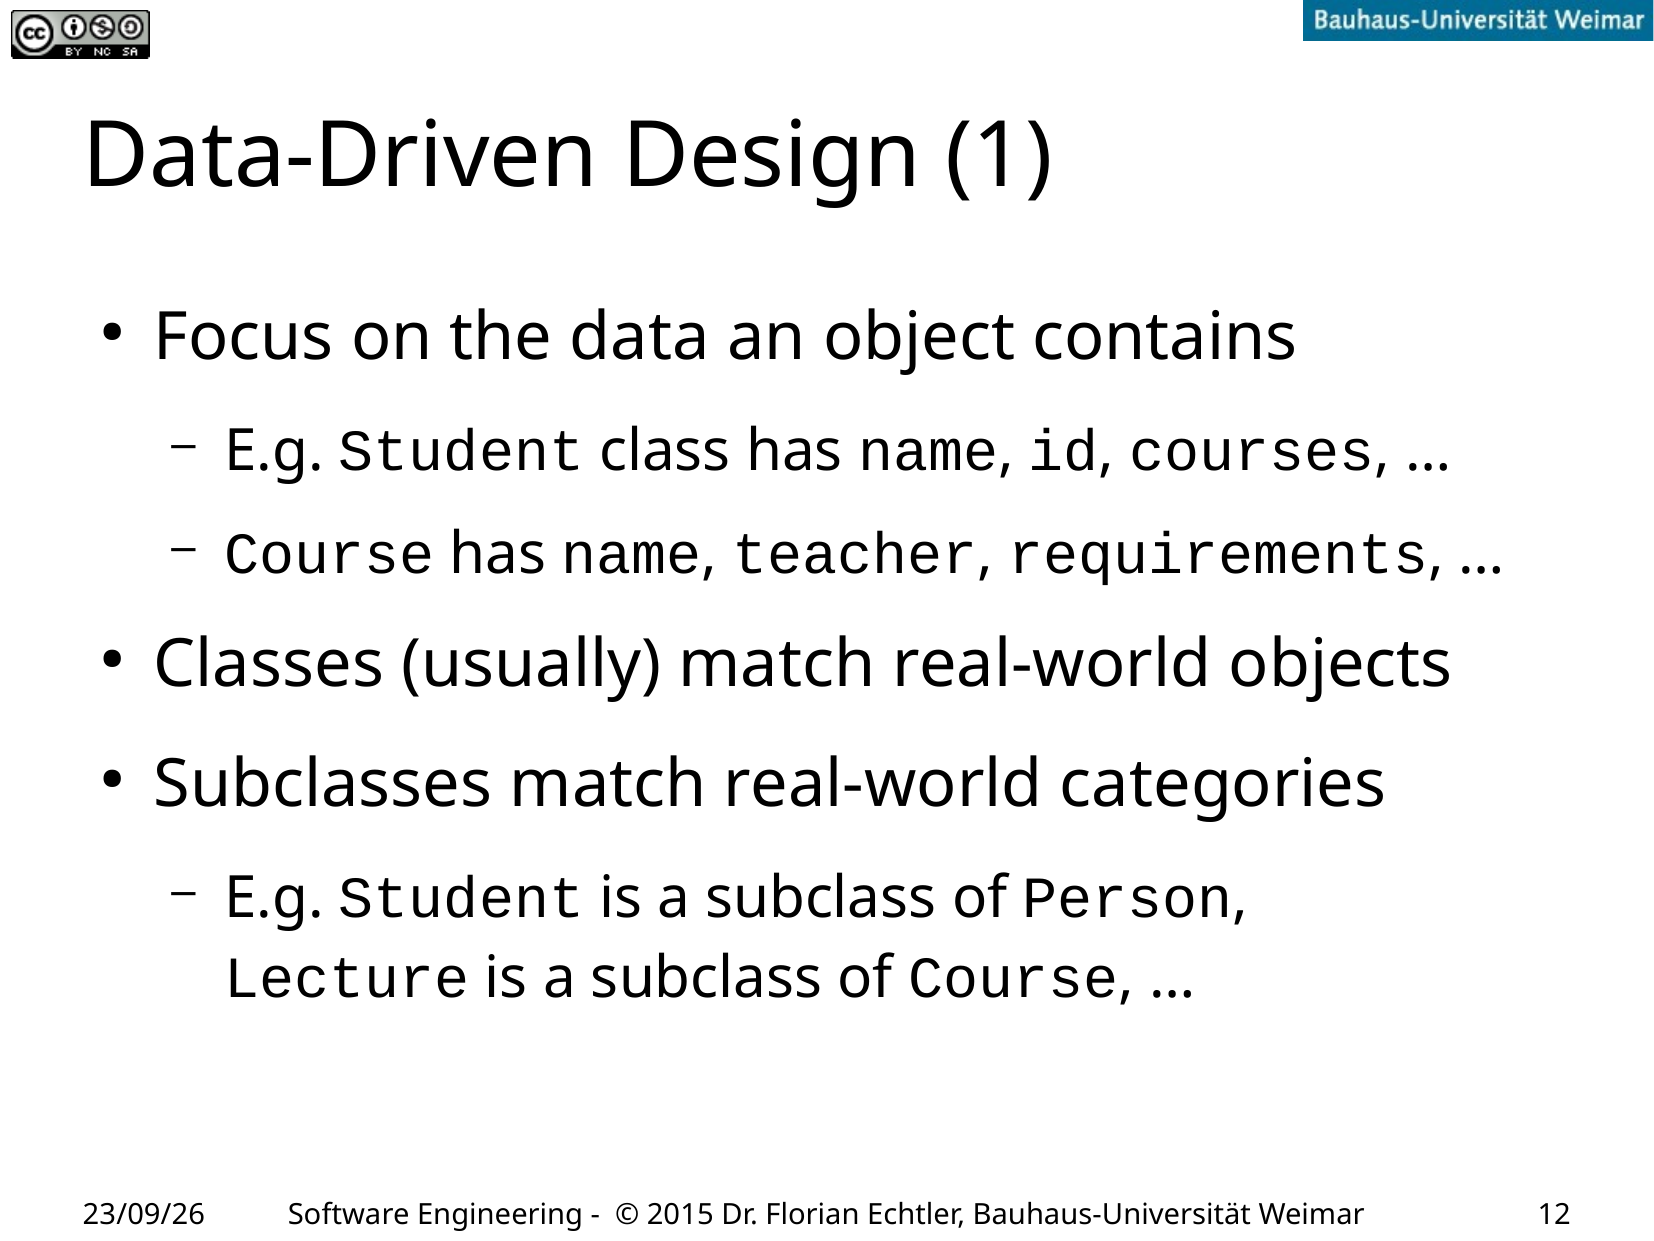

# Data-Driven Design (1)
Focus on the data an object contains
E.g. Student class has name, id, courses, …
Course has name, teacher, requirements, …
Classes (usually) match real-world objects
Subclasses match real-world categories
E.g. Student is a subclass of Person, Lecture is a subclass of Course, …
Software Engineering - © 2015 Dr. Florian Echtler, Bauhaus-Universität Weimar
12